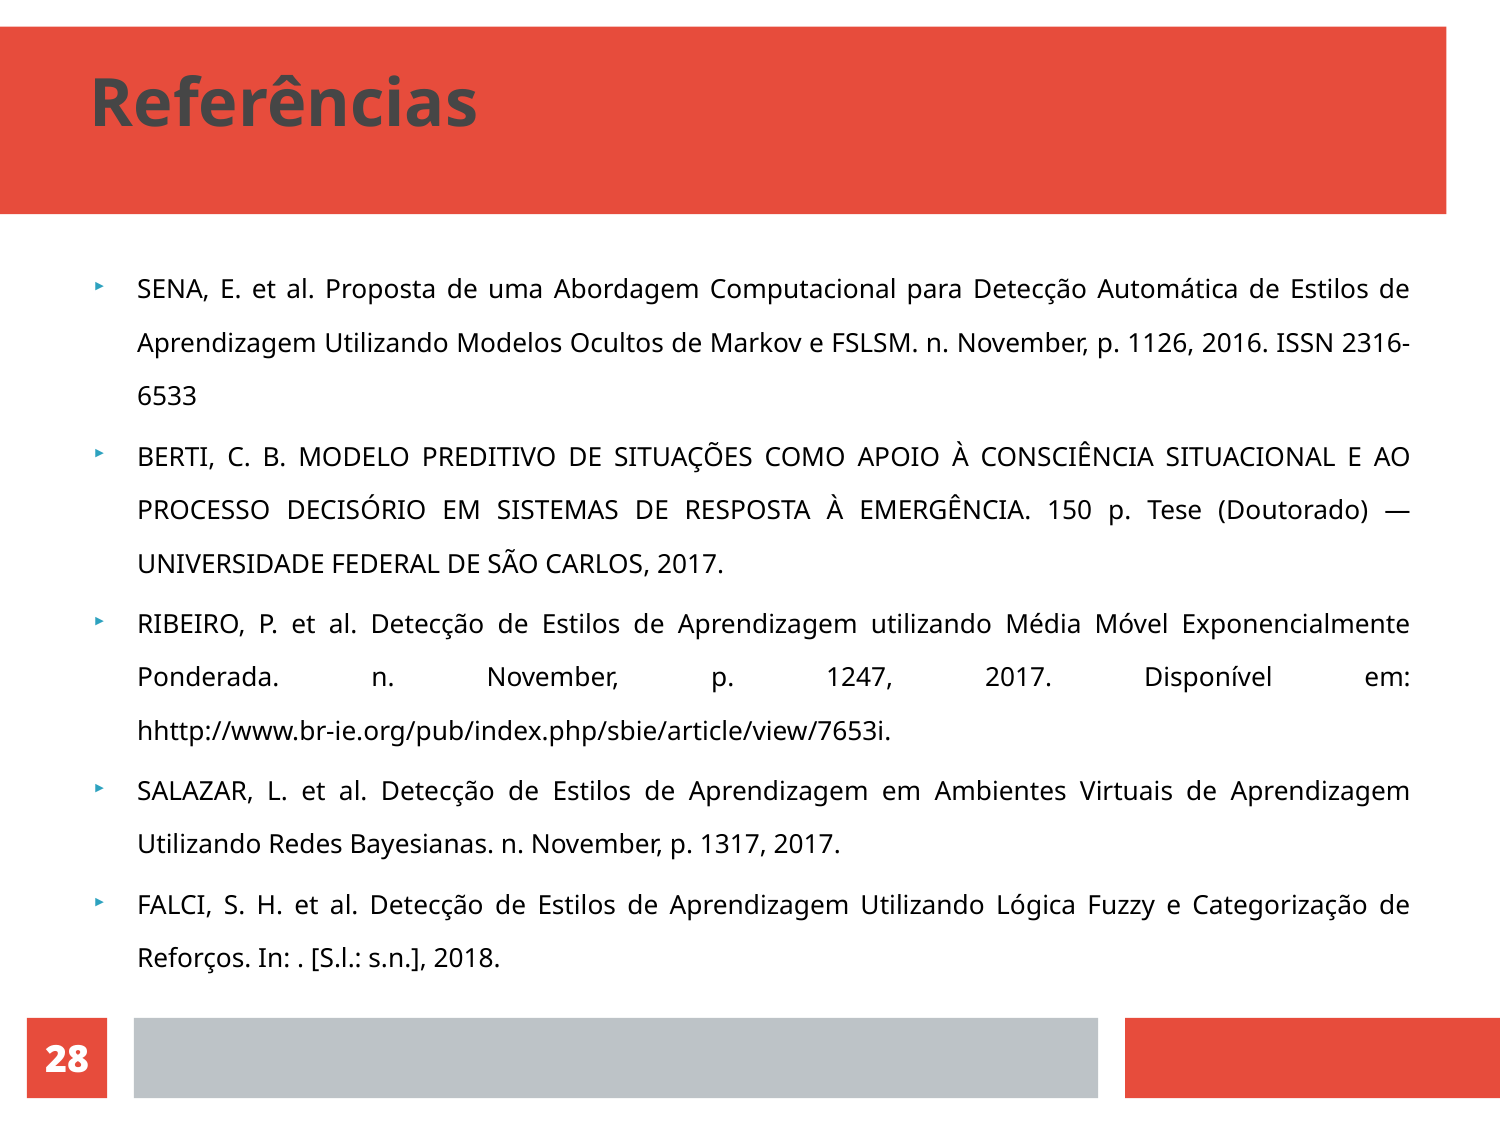

#
Referências
SENA, E. et al. Proposta de uma Abordagem Computacional para Detecção Automática de Estilos de Aprendizagem Utilizando Modelos Ocultos de Markov e FSLSM. n. November, p. 1126, 2016. ISSN 2316-6533
BERTI, C. B. MODELO PREDITIVO DE SITUAÇÕES COMO APOIO À CONSCIÊNCIA SITUACIONAL E AO PROCESSO DECISÓRIO EM SISTEMAS DE RESPOSTA À EMERGÊNCIA. 150 p. Tese (Doutorado) — UNIVERSIDADE FEDERAL DE SÃO CARLOS, 2017.
RIBEIRO, P. et al. Detecção de Estilos de Aprendizagem utilizando Média Móvel Exponencialmente Ponderada. n. November, p. 1247, 2017. Disponı́vel em: hhttp://www.br-ie.org/pub/index.php/sbie/article/view/7653i.
SALAZAR, L. et al. Detecção de Estilos de Aprendizagem em Ambientes Virtuais de Aprendizagem Utilizando Redes Bayesianas. n. November, p. 1317, 2017.
FALCI, S. H. et al. Detecção de Estilos de Aprendizagem Utilizando Lógica Fuzzy e Categorização de Reforços. In: . [S.l.: s.n.], 2018.
28